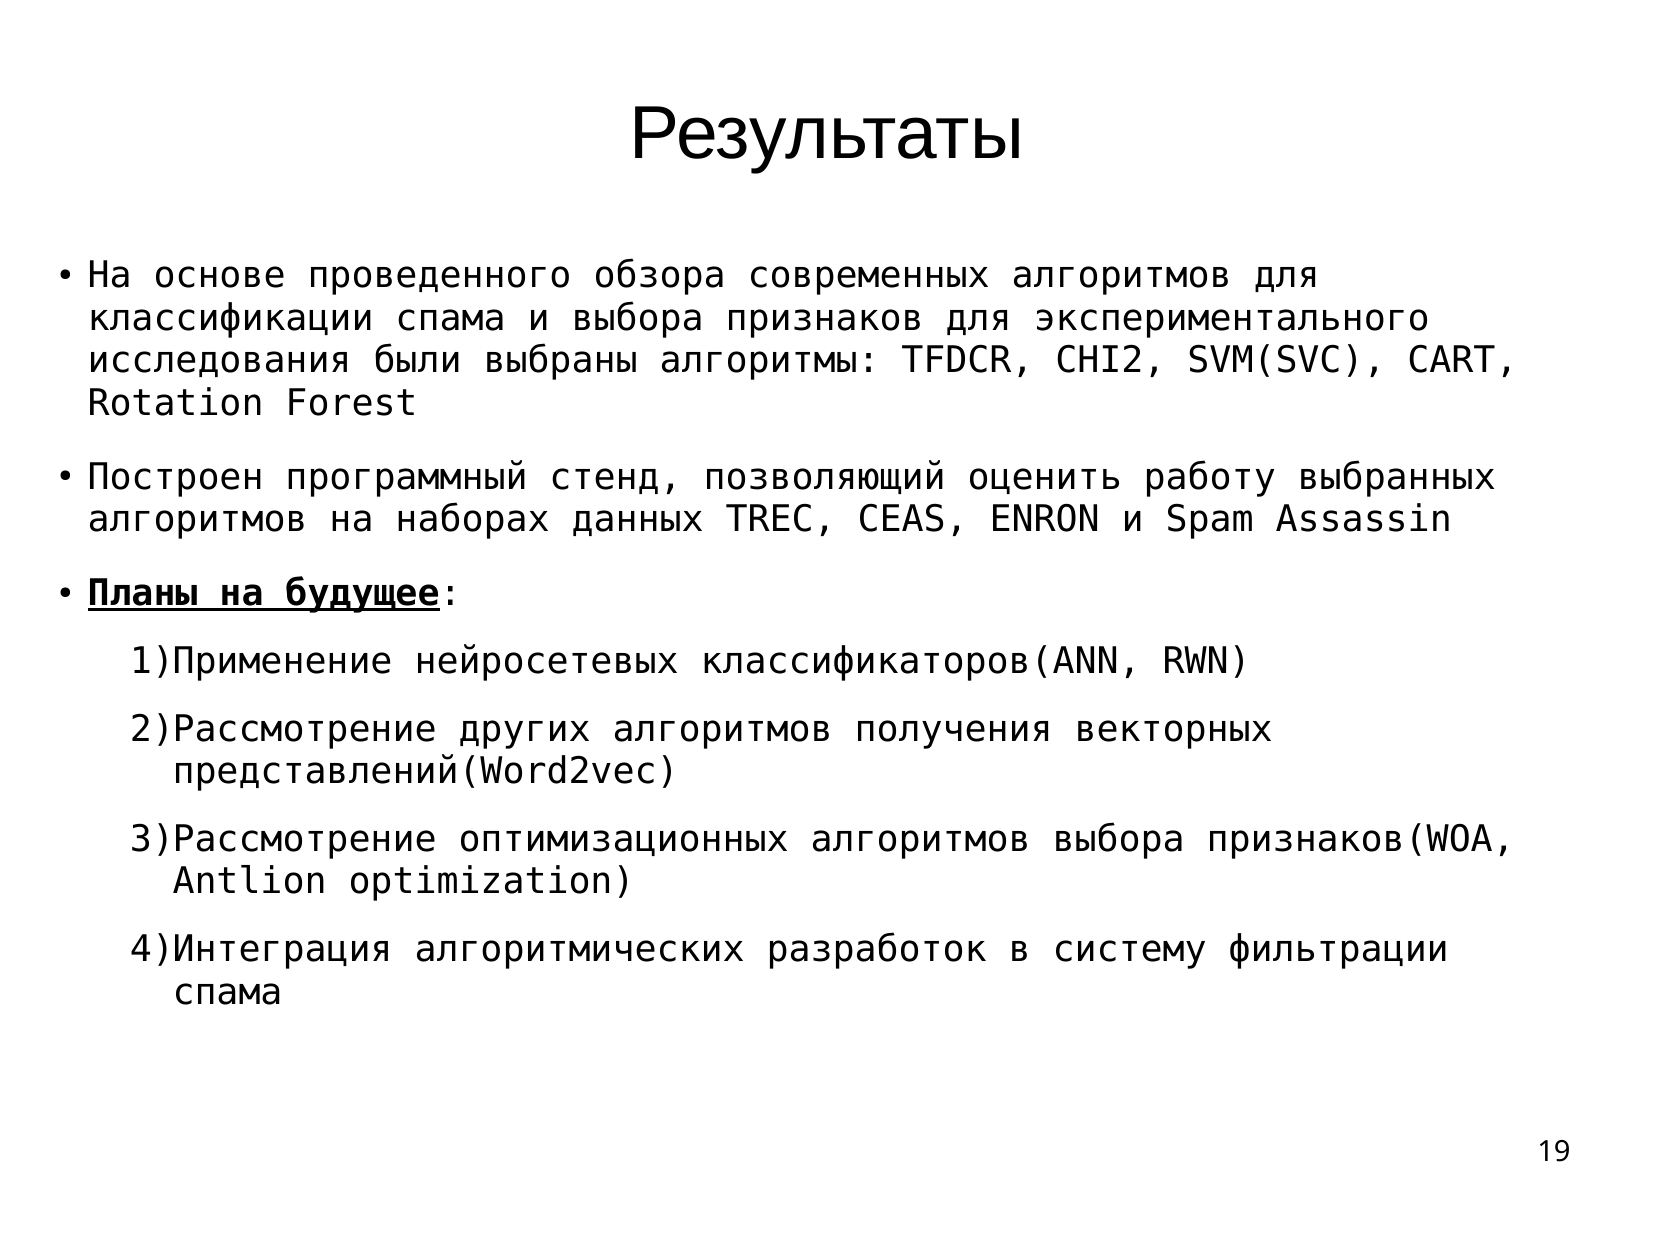

# Результаты
На основе проведенного обзора современных алгоритмов для классификации спама и выбора признаков для экспериментального исследования были выбраны алгоритмы: TFDCR, CHI2, SVM(SVС), CART, Rotation Forest
Построен программный стенд, позволяющий оценить работу выбранных алгоритмов на наборах данных TREC, CEAS, ENRON и Spam Assassin
Планы на будущее:
Применение нейросетевых классификаторов(ANN, RWN)
Рассмотрение других алгоритмов получения векторных представлений(Word2vec)
Рассмотрение оптимизационных алгоритмов выбора признаков(WOA, Antlion optimization)
Интеграция алгоритмических разработок в систему фильтрации спама
19
Москва, 2020 г.